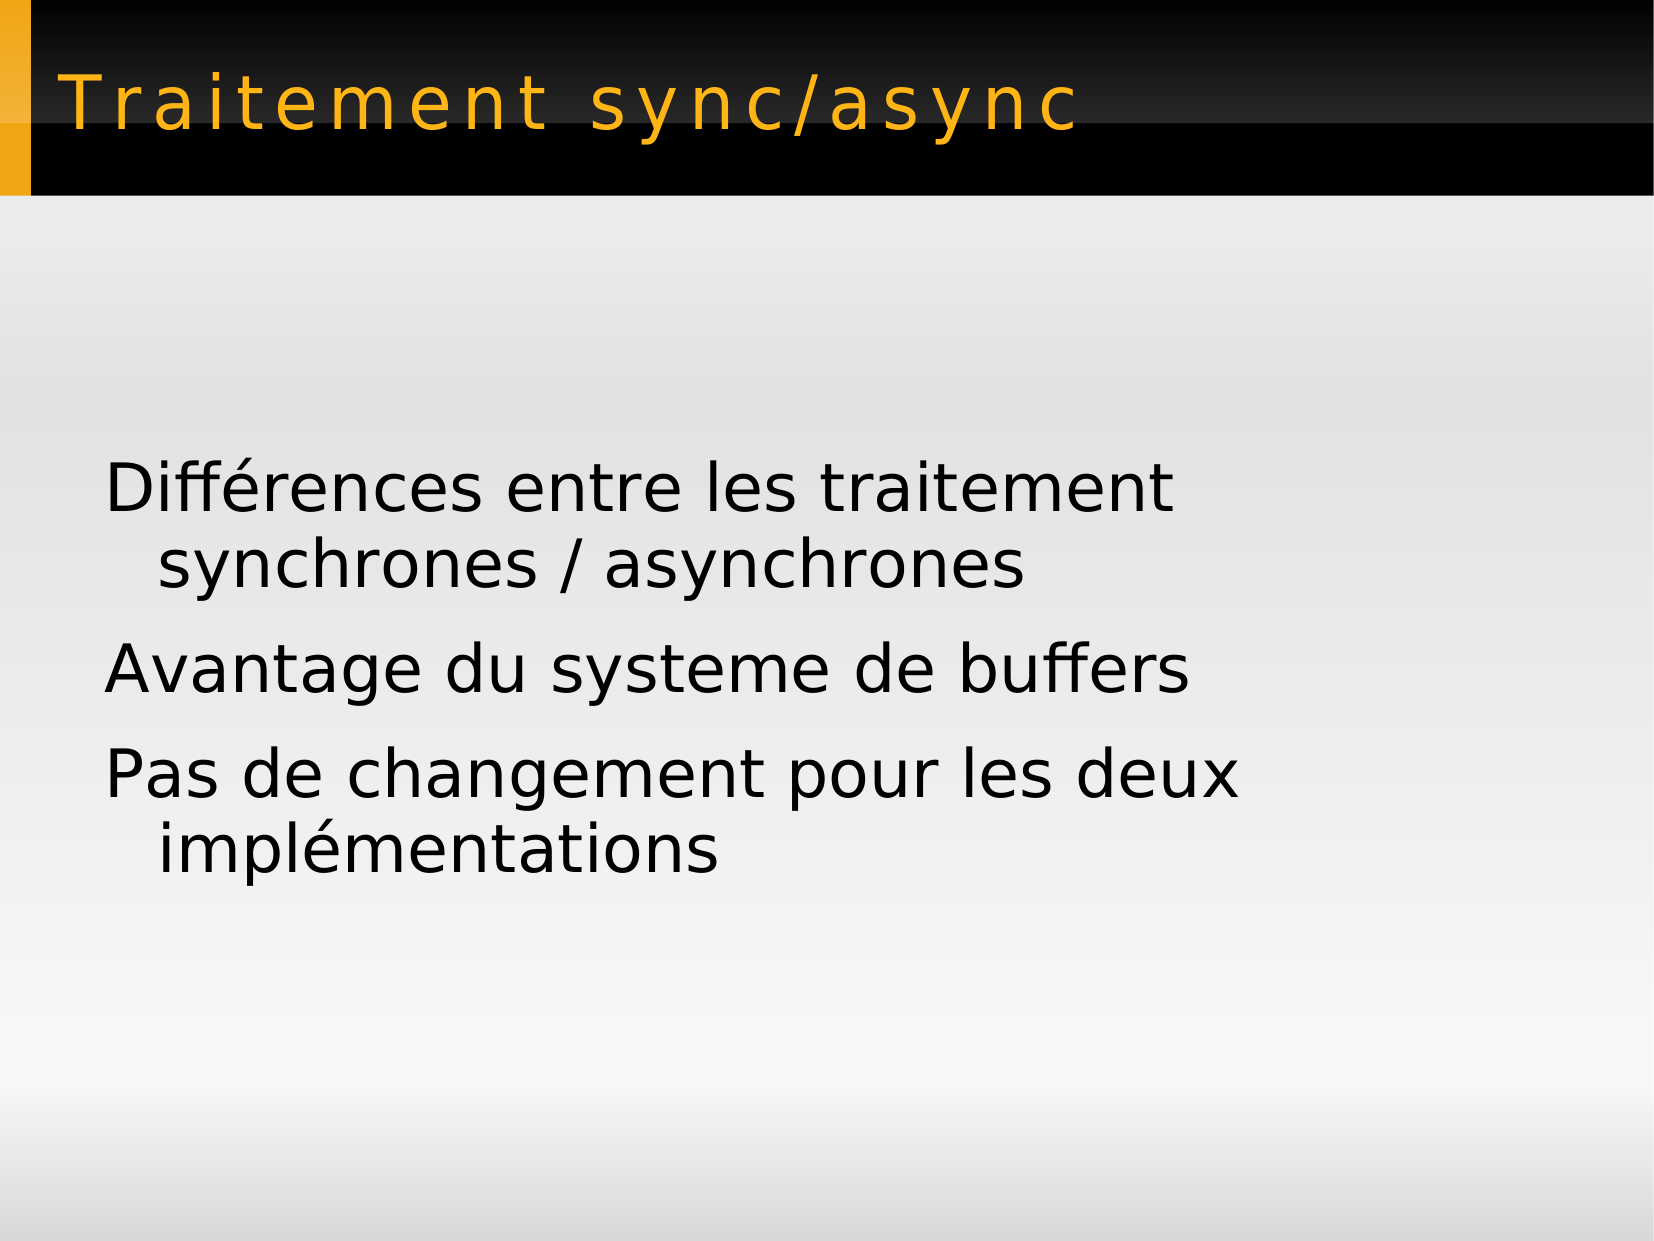

# Traitement sync/async
Différences entre les traitement synchrones / asynchrones
Avantage du systeme de buffers
Pas de changement pour les deux implémentations